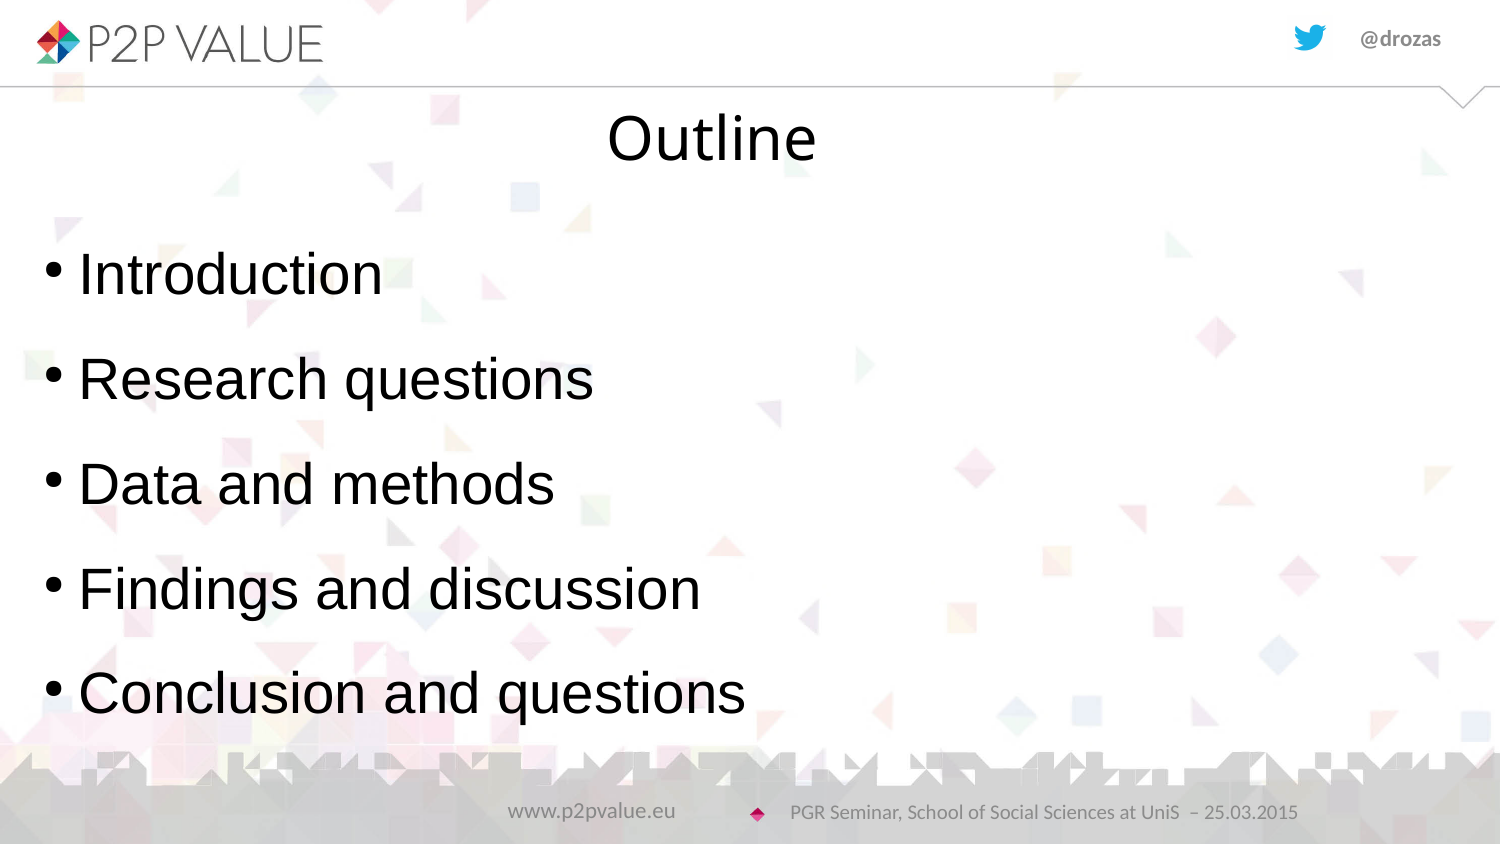

@drozas
# Outline
Introduction
Research questions
Data and methods
Findings and discussion
Conclusion and questions
PGR Seminar, School of Social Sciences at UniS – 25.03.2015
www.p2pvalue.eu